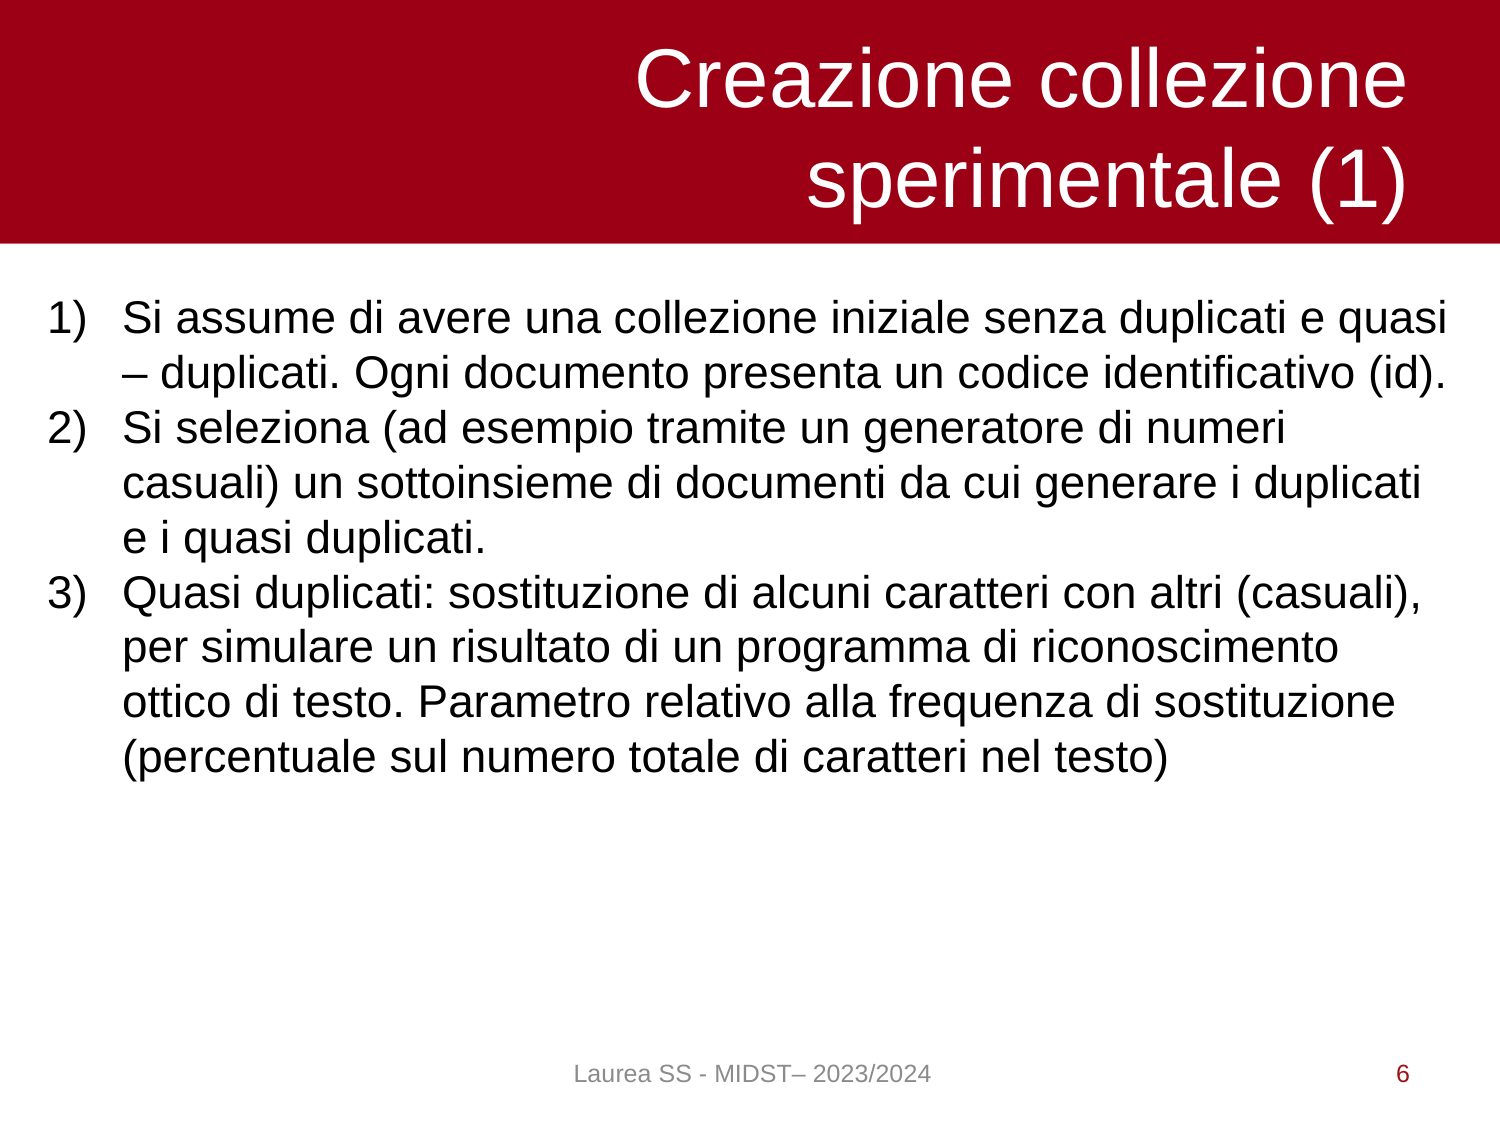

# Creazione collezione sperimentale (1)
Si assume di avere una collezione iniziale senza duplicati e quasi – duplicati. Ogni documento presenta un codice identificativo (id).
Si seleziona (ad esempio tramite un generatore di numeri casuali) un sottoinsieme di documenti da cui generare i duplicati e i quasi duplicati.
Quasi duplicati: sostituzione di alcuni caratteri con altri (casuali), per simulare un risultato di un programma di riconoscimento ottico di testo. Parametro relativo alla frequenza di sostituzione (percentuale sul numero totale di caratteri nel testo)
Laurea SS - MIDST– 2023/2024
6